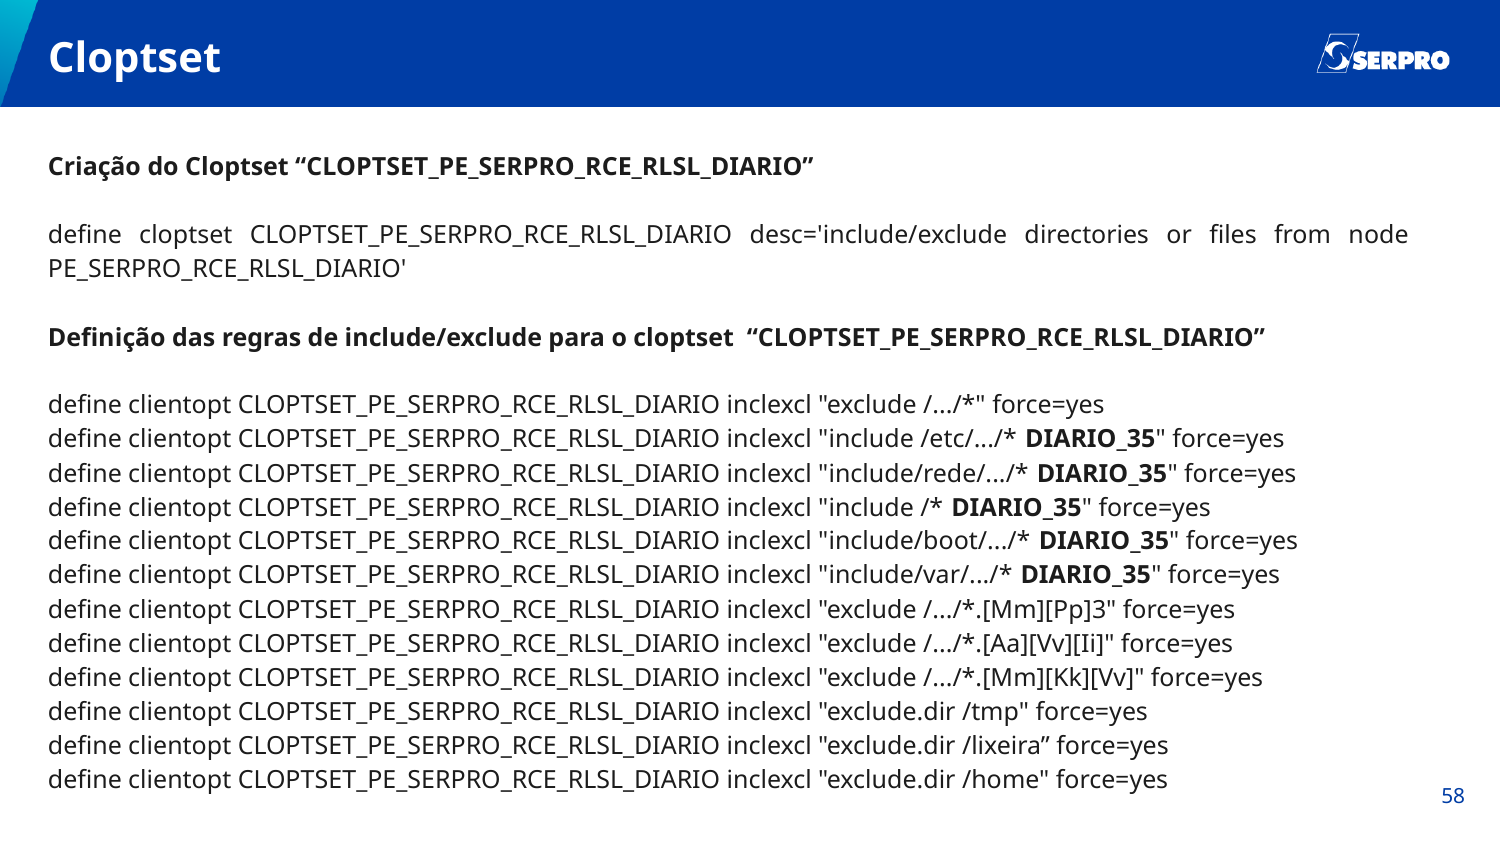

# Cloptset
Criação do Cloptset “CLOPTSET_PE_SERPRO_RCE_RLSL_DIARIO”
define cloptset CLOPTSET_PE_SERPRO_RCE_RLSL_DIARIO desc='include/exclude directories or files from node PE_SERPRO_RCE_RLSL_DIARIO'
Definição das regras de include/exclude para o cloptset “CLOPTSET_PE_SERPRO_RCE_RLSL_DIARIO”
define clientopt CLOPTSET_PE_SERPRO_RCE_RLSL_DIARIO inclexcl "exclude /.../*" force=yes
define clientopt CLOPTSET_PE_SERPRO_RCE_RLSL_DIARIO inclexcl "include /etc/.../* DIARIO_35" force=yes
define clientopt CLOPTSET_PE_SERPRO_RCE_RLSL_DIARIO inclexcl "include/rede/.../* DIARIO_35" force=yes
define clientopt CLOPTSET_PE_SERPRO_RCE_RLSL_DIARIO inclexcl "include /* DIARIO_35" force=yes
define clientopt CLOPTSET_PE_SERPRO_RCE_RLSL_DIARIO inclexcl "include/boot/.../* DIARIO_35" force=yes
define clientopt CLOPTSET_PE_SERPRO_RCE_RLSL_DIARIO inclexcl "include/var/.../* DIARIO_35" force=yes
define clientopt CLOPTSET_PE_SERPRO_RCE_RLSL_DIARIO inclexcl "exclude /.../*.[Mm][Pp]3" force=yes
define clientopt CLOPTSET_PE_SERPRO_RCE_RLSL_DIARIO inclexcl "exclude /.../*.[Aa][Vv][Ii]" force=yes
define clientopt CLOPTSET_PE_SERPRO_RCE_RLSL_DIARIO inclexcl "exclude /.../*.[Mm][Kk][Vv]" force=yes
define clientopt CLOPTSET_PE_SERPRO_RCE_RLSL_DIARIO inclexcl "exclude.dir /tmp" force=yes
define clientopt CLOPTSET_PE_SERPRO_RCE_RLSL_DIARIO inclexcl "exclude.dir /lixeira” force=yes
define clientopt CLOPTSET_PE_SERPRO_RCE_RLSL_DIARIO inclexcl "exclude.dir /home" force=yes